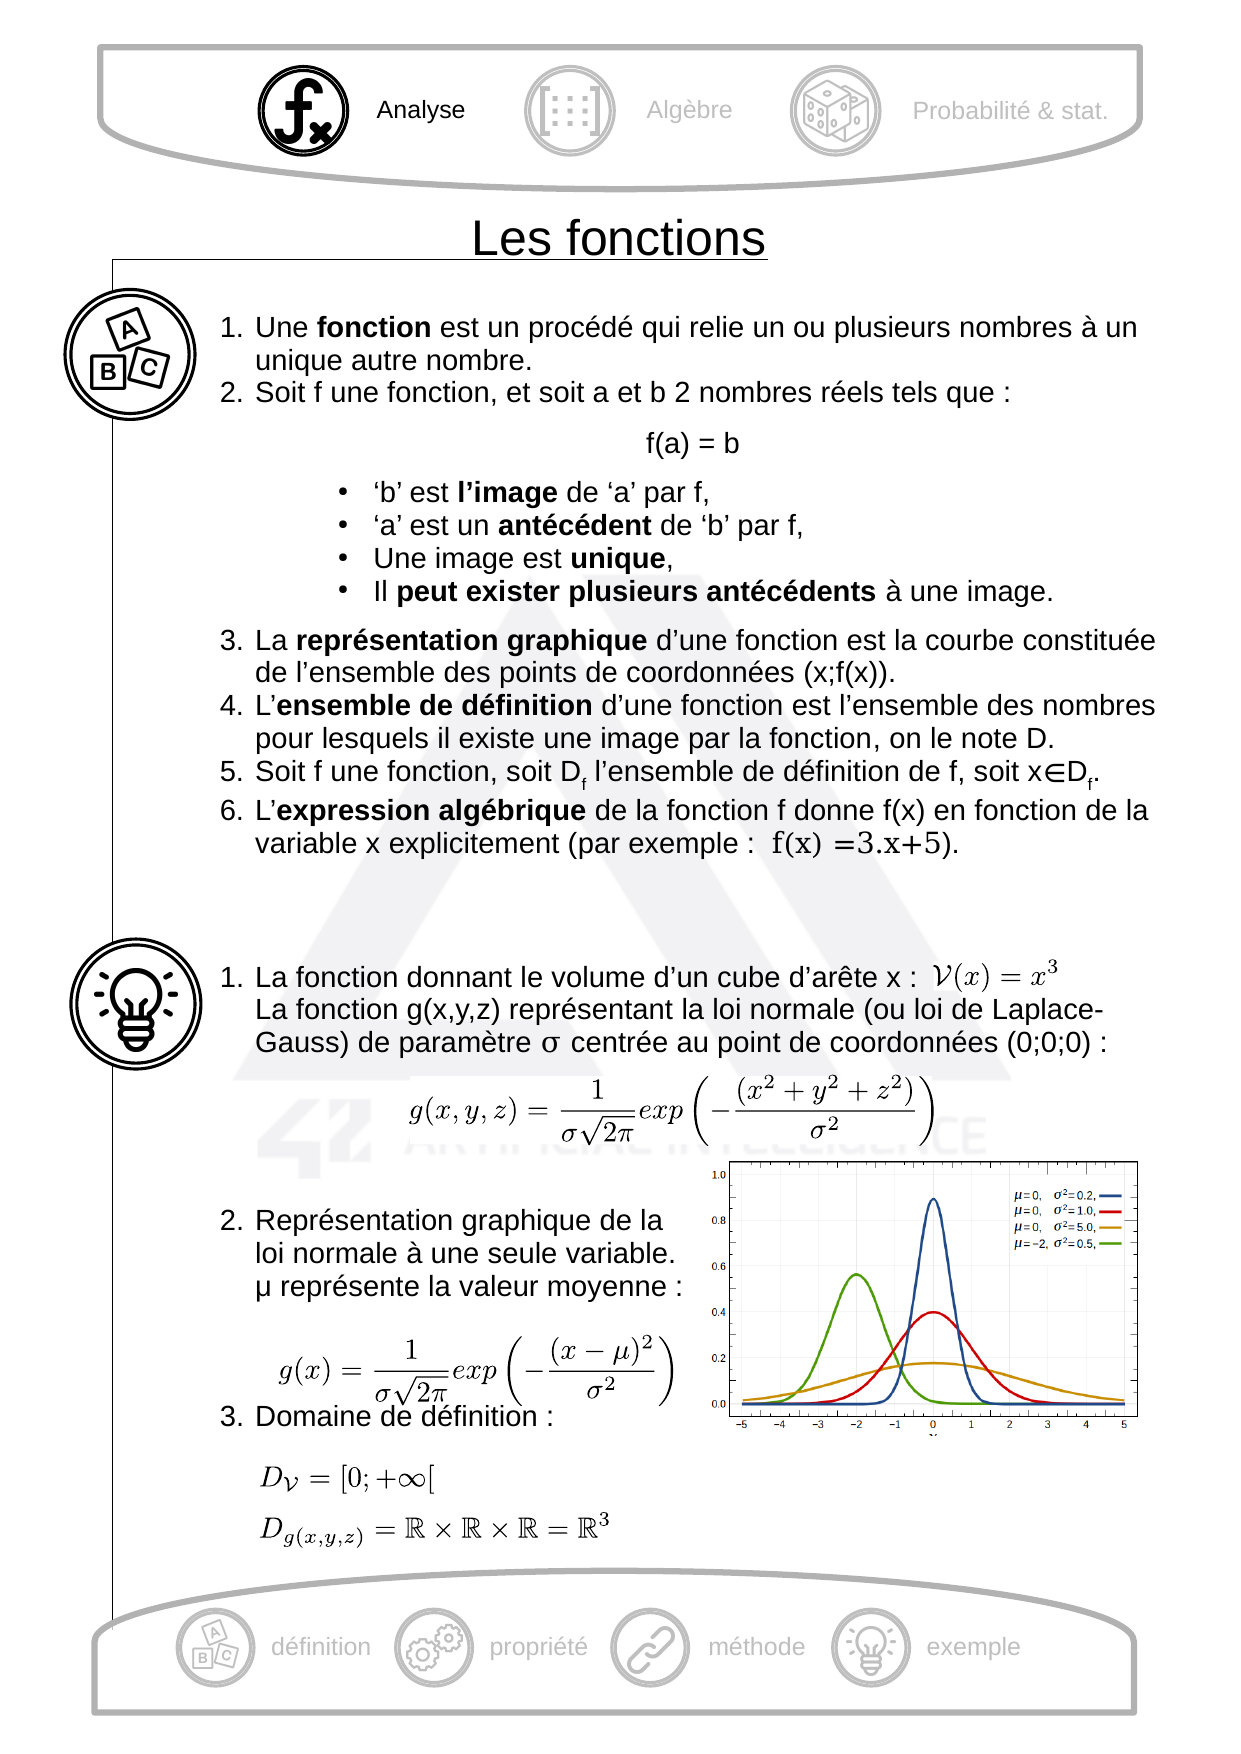

Algèbre
Analyse
Probabilité & stat.
Les fonctions
Une fonction est un procédé qui relie un ou plusieurs nombres à un unique autre nombre.
Soit f une fonction, et soit a et b 2 nombres réels tels que :
f(a) = b
La représentation graphique d’une fonction est la courbe constituée de l’ensemble des points de coordonnées (x;f(x)).
L’ensemble de définition d’une fonction est l’ensemble des nombres pour lesquels il existe une image par la fonction, on le note D.
Soit f une fonction, soit Df l’ensemble de définition de f, soit x∈Df.
L’expression algébrique de la fonction f donne f(x) en fonction de la variable x explicitement (par exemple : f(x) =3.x+5).
‘b’ est l’image de ‘a’ par f,
‘a’ est un antécédent de ‘b’ par f,
Une image est unique,
Il peut exister plusieurs antécédents à une image.
La fonction donnant le volume d’un cube d’arête x :
La fonction g(x,y,z) représentant la loi normale (ou loi de Laplace-Gauss) de paramètre σ centrée au point de coordonnées (0;0;0) :
Représentation graphique de la
loi normale à une seule variable.
μ représente la valeur moyenne :
Domaine de définition :
définition
propriété
exemple
méthode